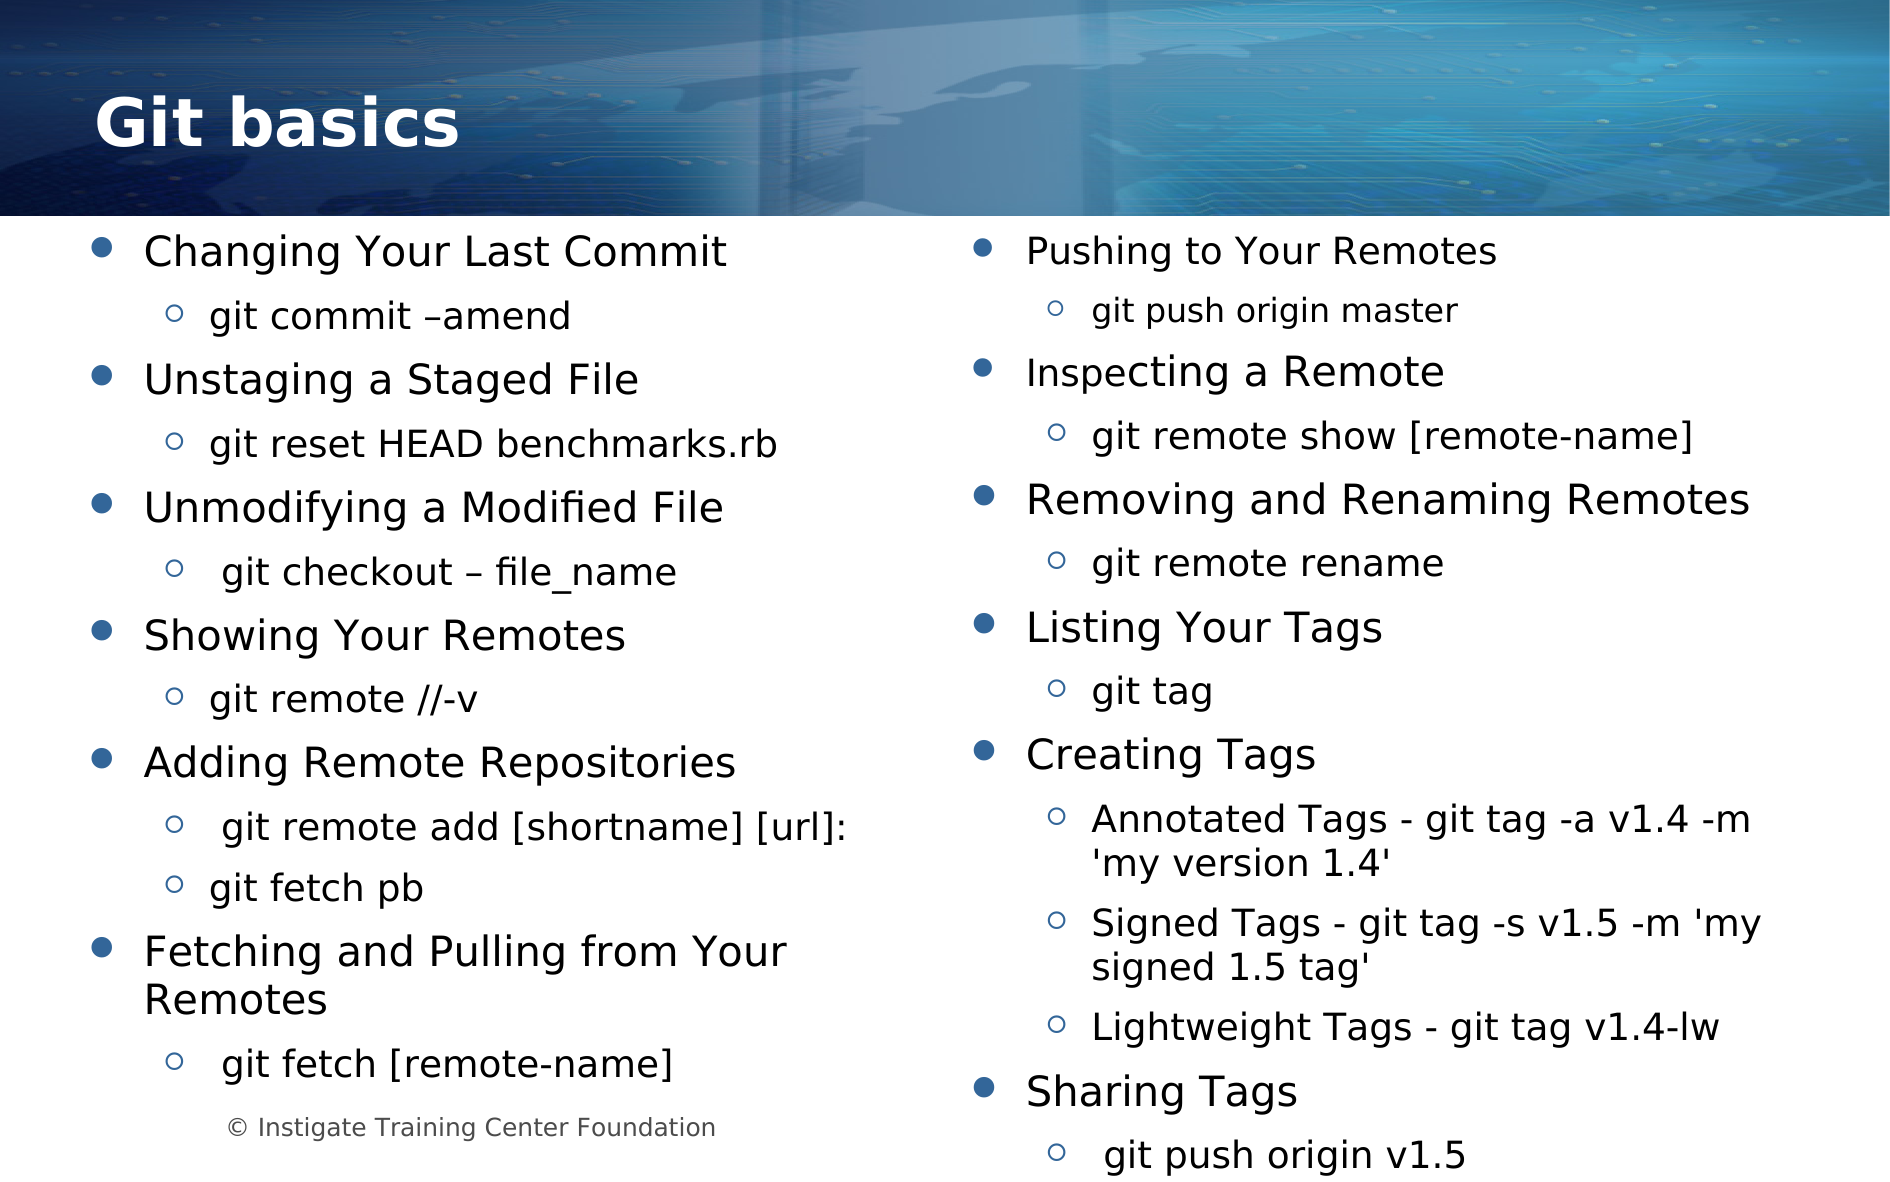

# Git basics
Changing Your Last Commit
git commit –amend
Unstaging a Staged File
git reset HEAD benchmarks.rb
Unmodifying a Modified File
 git checkout – file_name
Showing Your Remotes
git remote //-v
Adding Remote Repositories
 git remote add [shortname] [url]:
git fetch pb
Fetching and Pulling from Your Remotes
 git fetch [remote-name]
Pushing to Your Remotes
git push origin master
Inspecting a Remote
git remote show [remote-name]
Removing and Renaming Remotes
git remote rename
Listing Your Tags
git tag
Creating Tags
Annotated Tags - git tag -a v1.4 -m 'my version 1.4'
Signed Tags - git tag -s v1.5 -m 'my signed 1.5 tag'
Lightweight Tags - git tag v1.4-lw
Sharing Tags
 git push origin v1.5